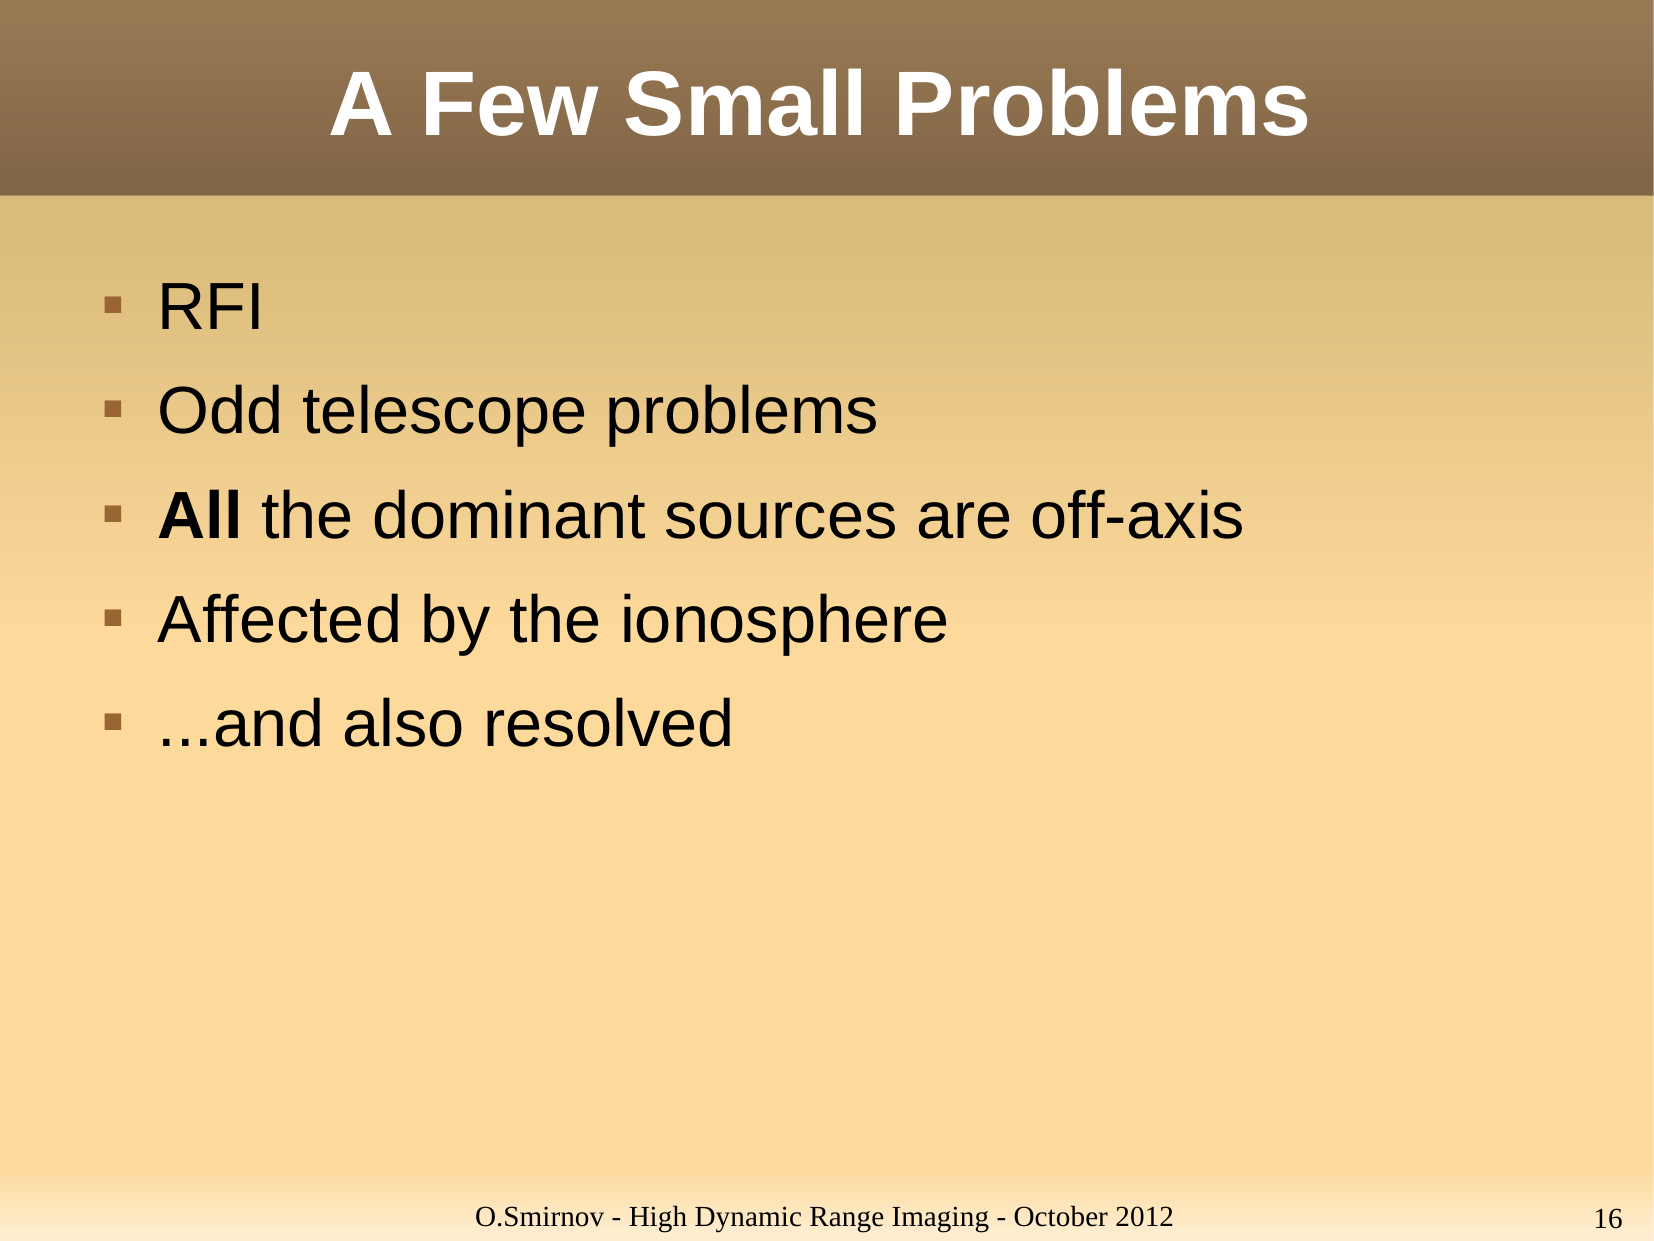

# A Few Small Problems
RFI
Odd telescope problems
All the dominant sources are off-axis
Affected by the ionosphere
...and also resolved
O.Smirnov - High Dynamic Range Imaging - October 2012
16